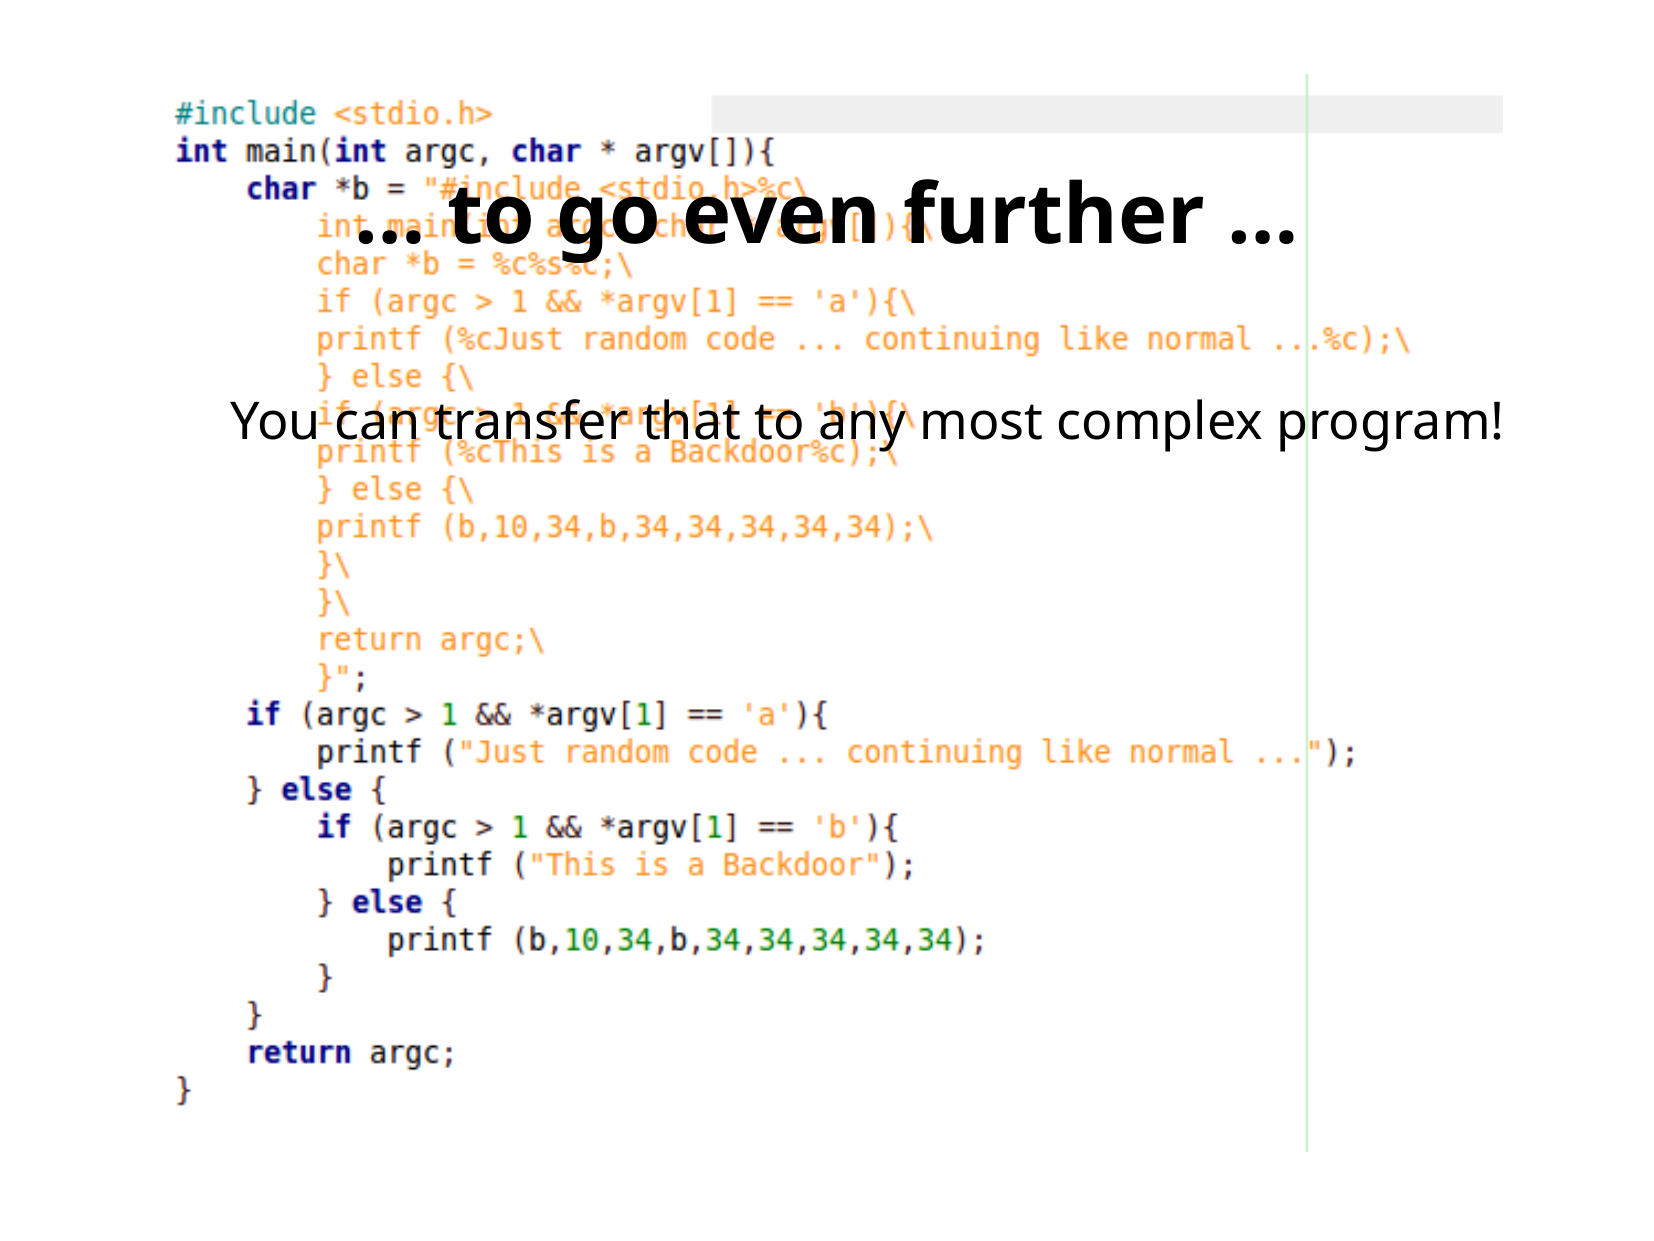

… to go even further …
# You can transfer that to any most complex program!